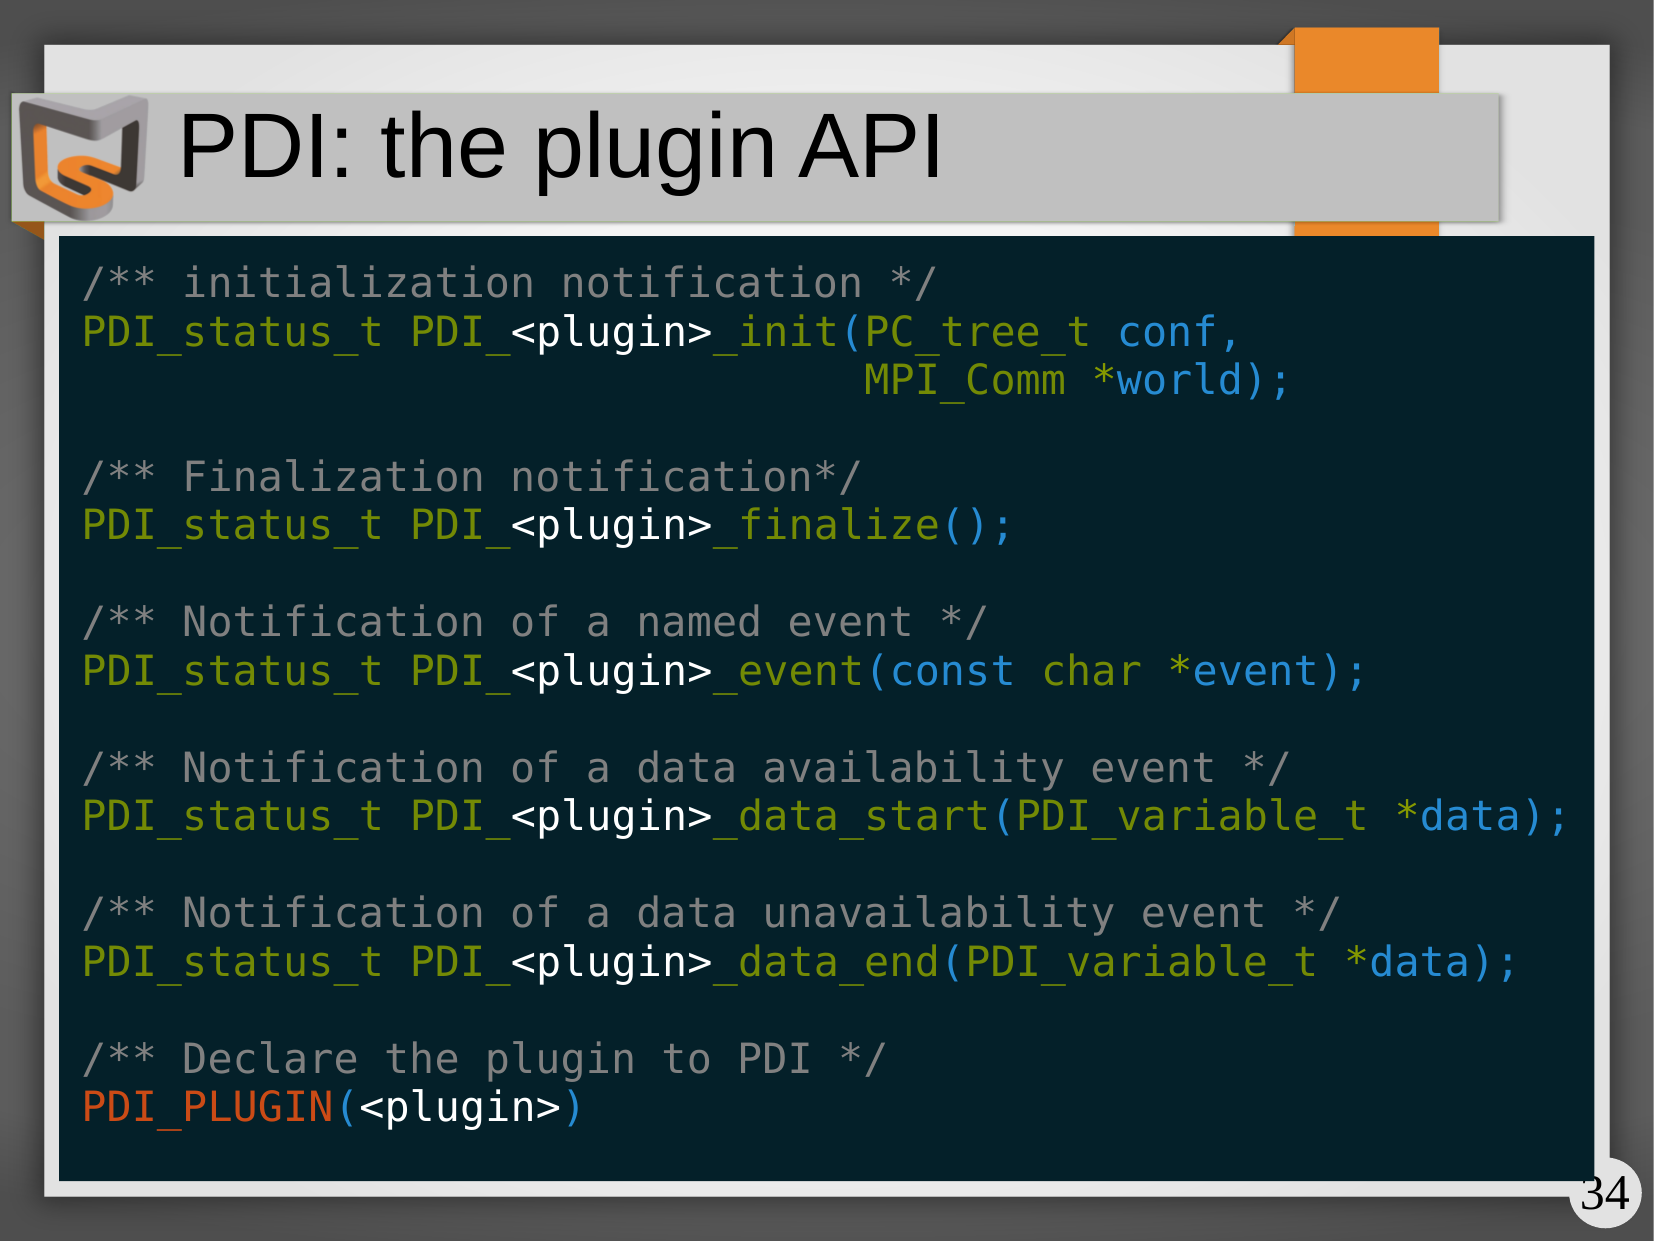

# PDI: the plugin API
/** initialization notification */
PDI_status_t PDI_<plugin>_init(PC_tree_t conf,
 MPI_Comm *world);
/** Finalization notification*/
PDI_status_t PDI_<plugin>_finalize();
/** Notification of a named event */
PDI_status_t PDI_<plugin>_event(const char *event);
/** Notification of a data availability event */
PDI_status_t PDI_<plugin>_data_start(PDI_variable_t *data);
/** Notification of a data unavailability event */
PDI_status_t PDI_<plugin>_data_end(PDI_variable_t *data);
/** Declare the plugin to PDI */
PDI_PLUGIN(<plugin>)